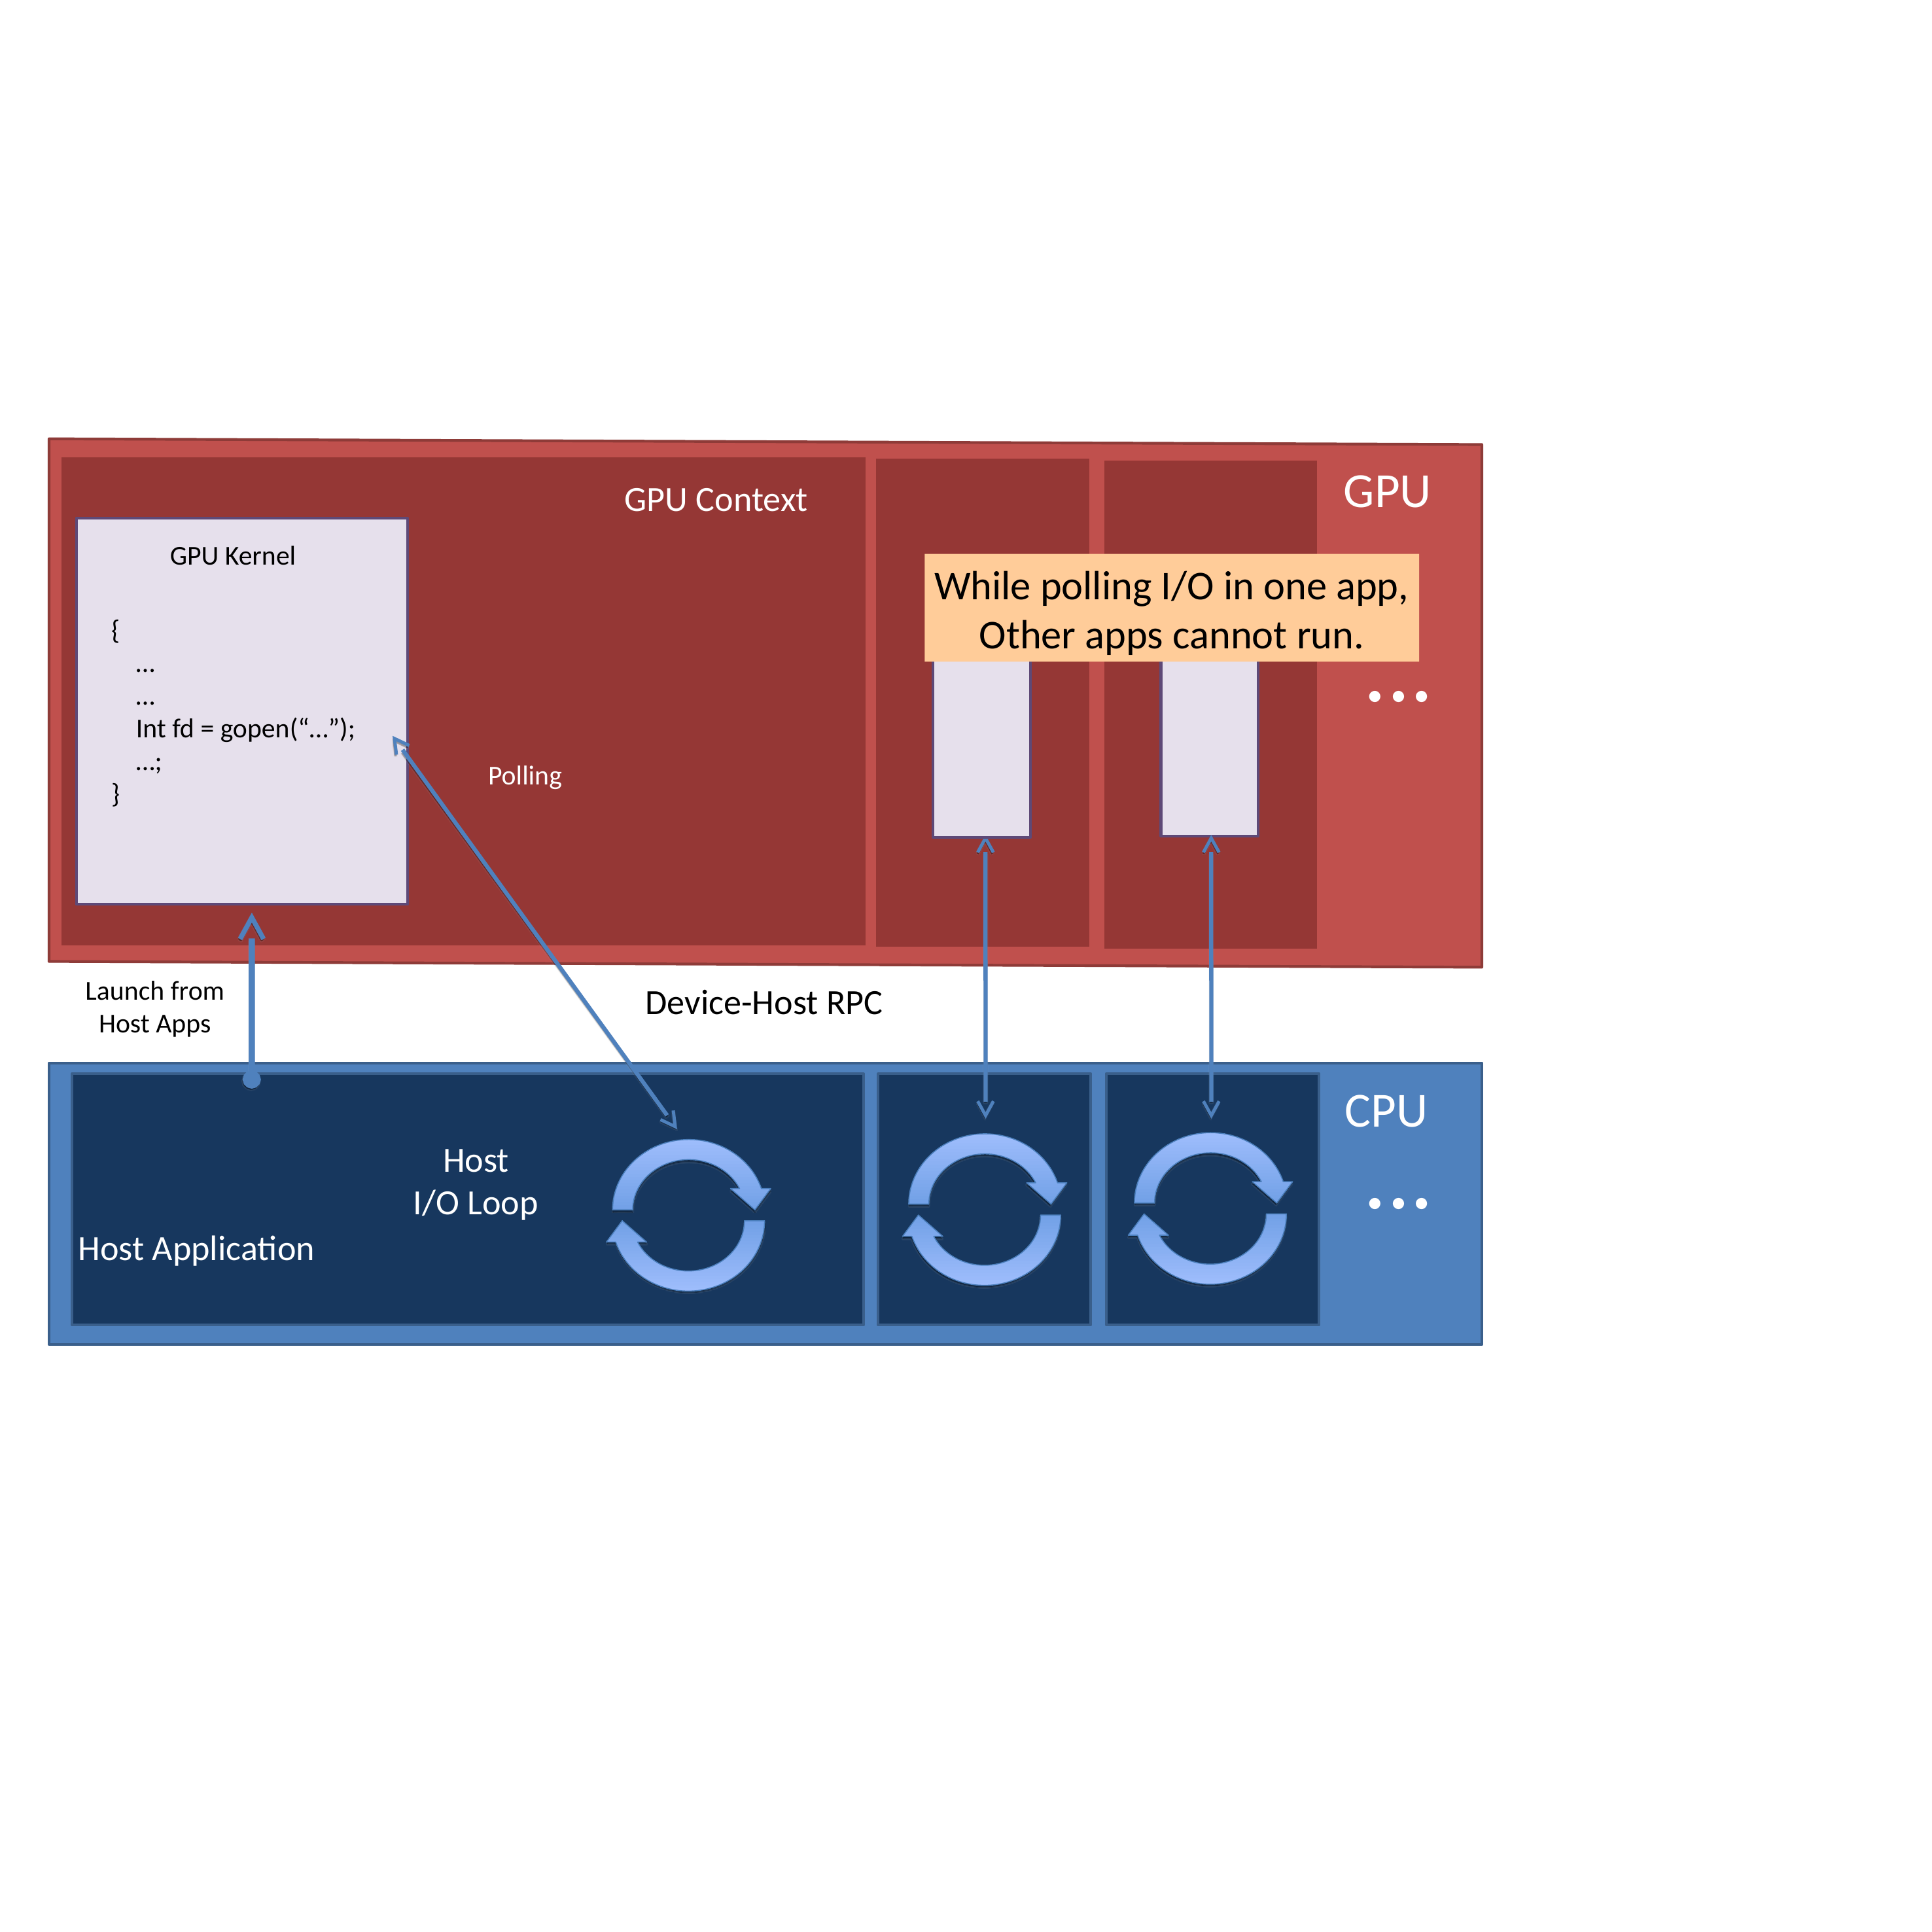

GPU
GPU Context
GPU Kernel
{
 …
 …
 Int fd = gopen(“…”);
 …;
}
While polling I/O in one app,
Other apps cannot run.
…
Polling
Launch from
Host Apps
Device-Host RPC
CPU
Host
I/O Loop
…
Host Application